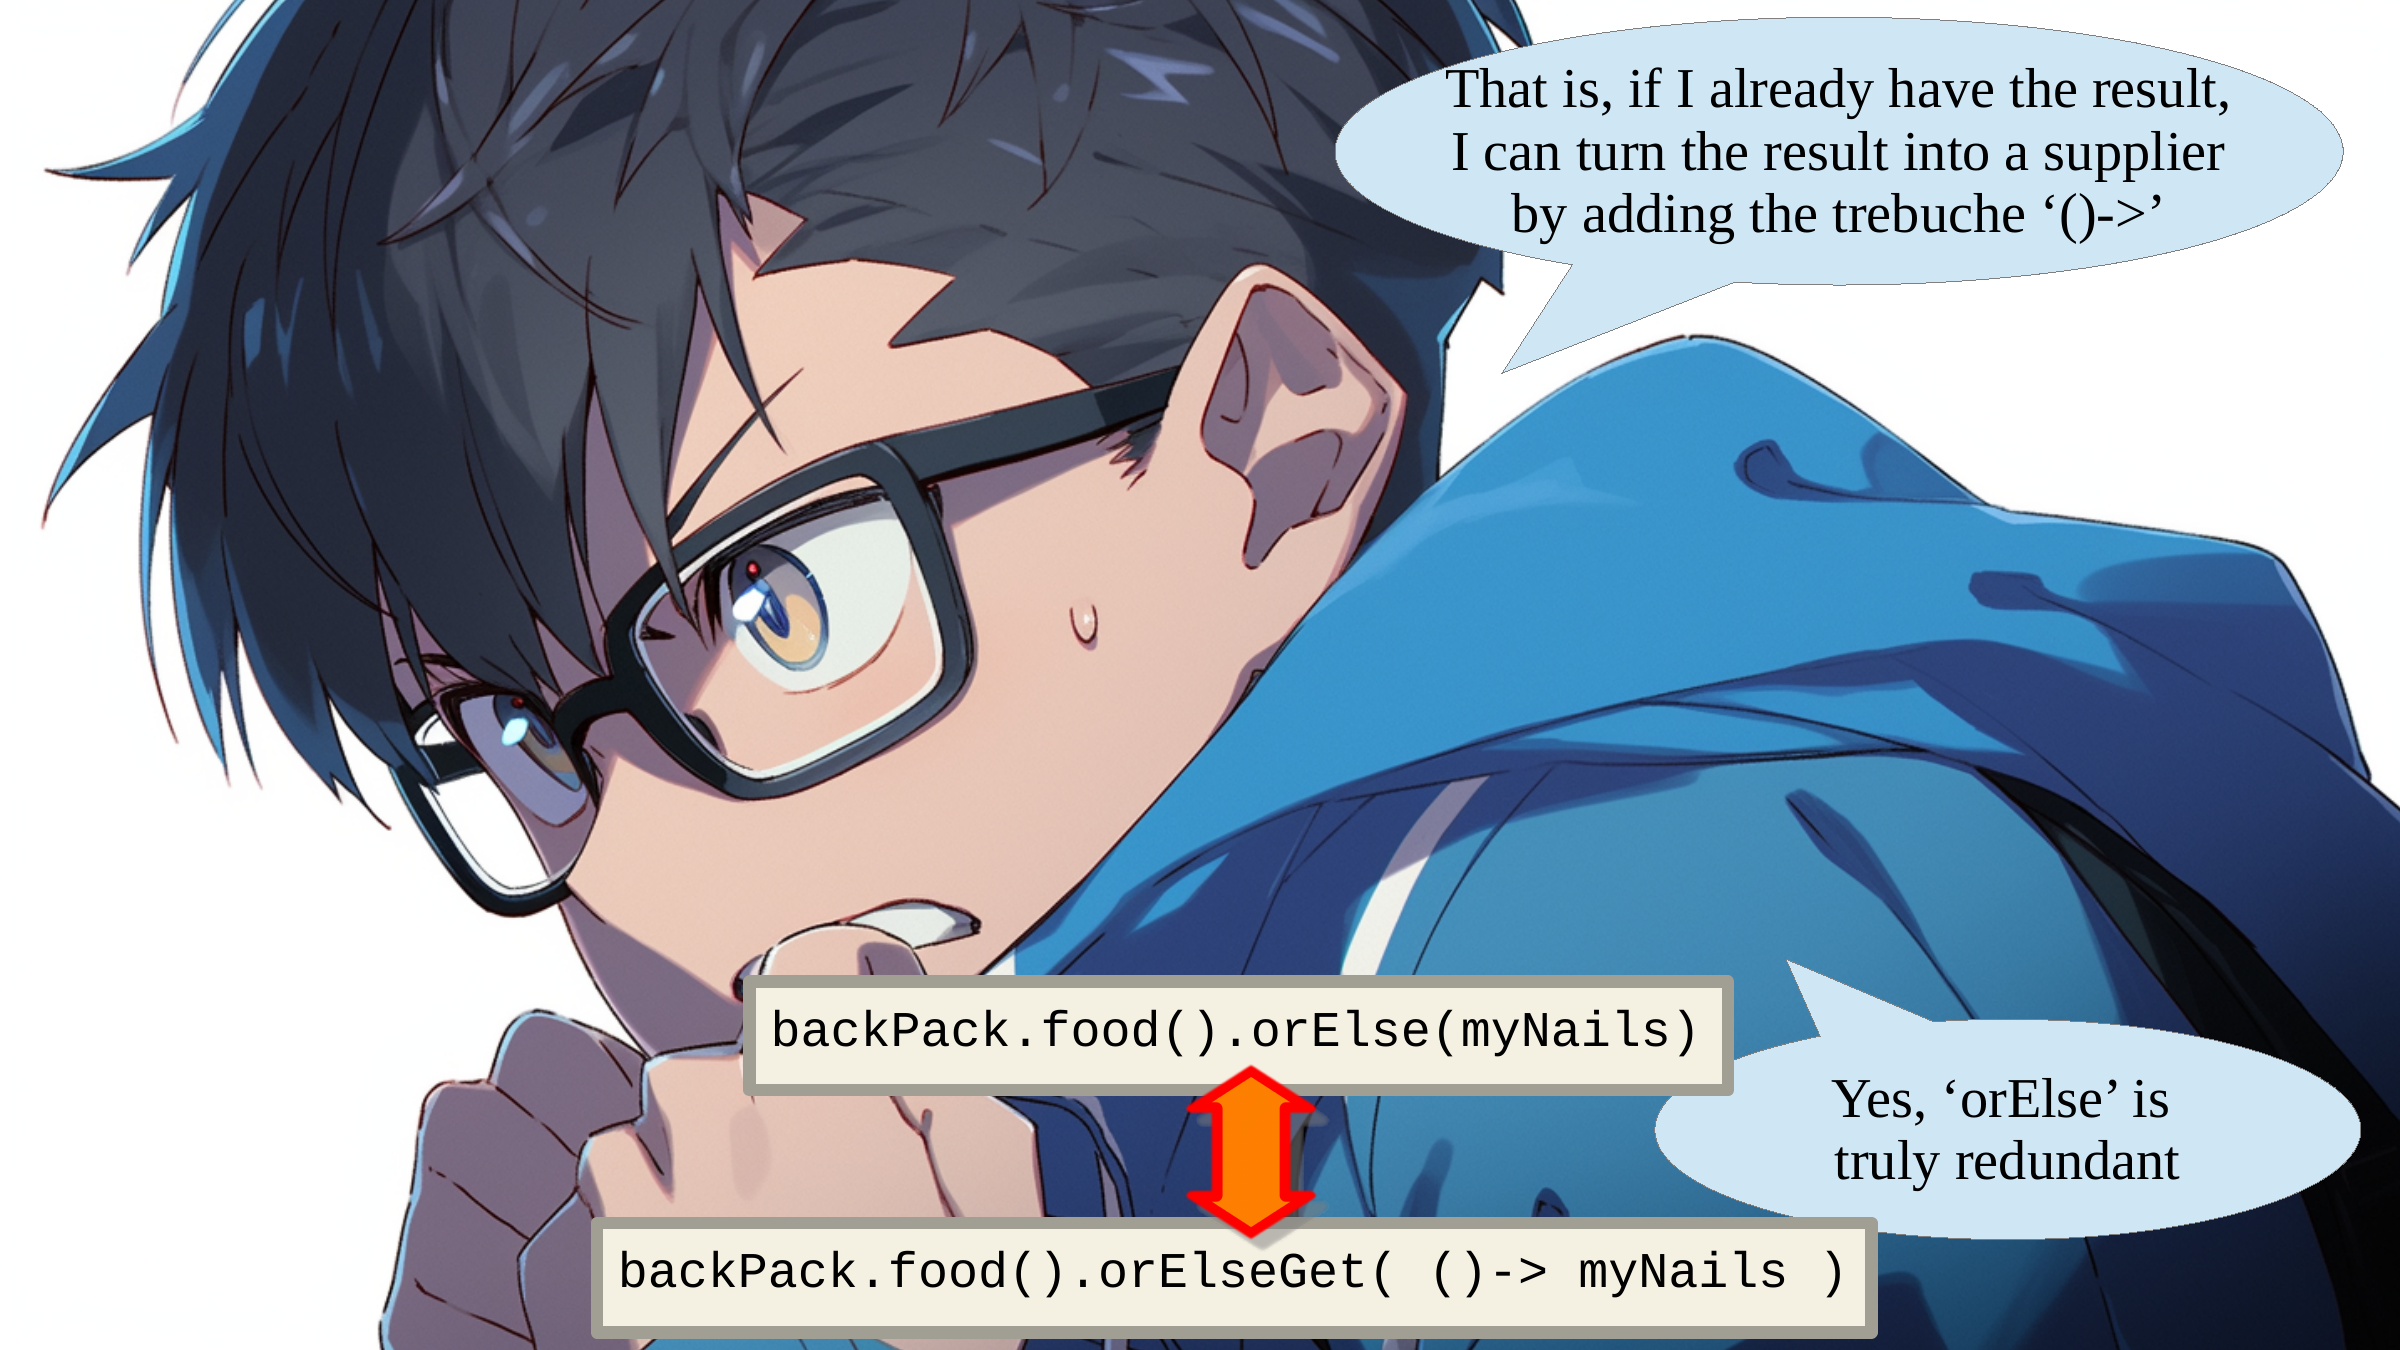

That is, if I already have the result,
I can turn the result into a supplier
by adding the trebuche ‘()->’
backPack.food().orElse(myNails)
Yes, ‘orElse’ is
truly redundant
backPack.food().orElseGet( ()-> myNails )